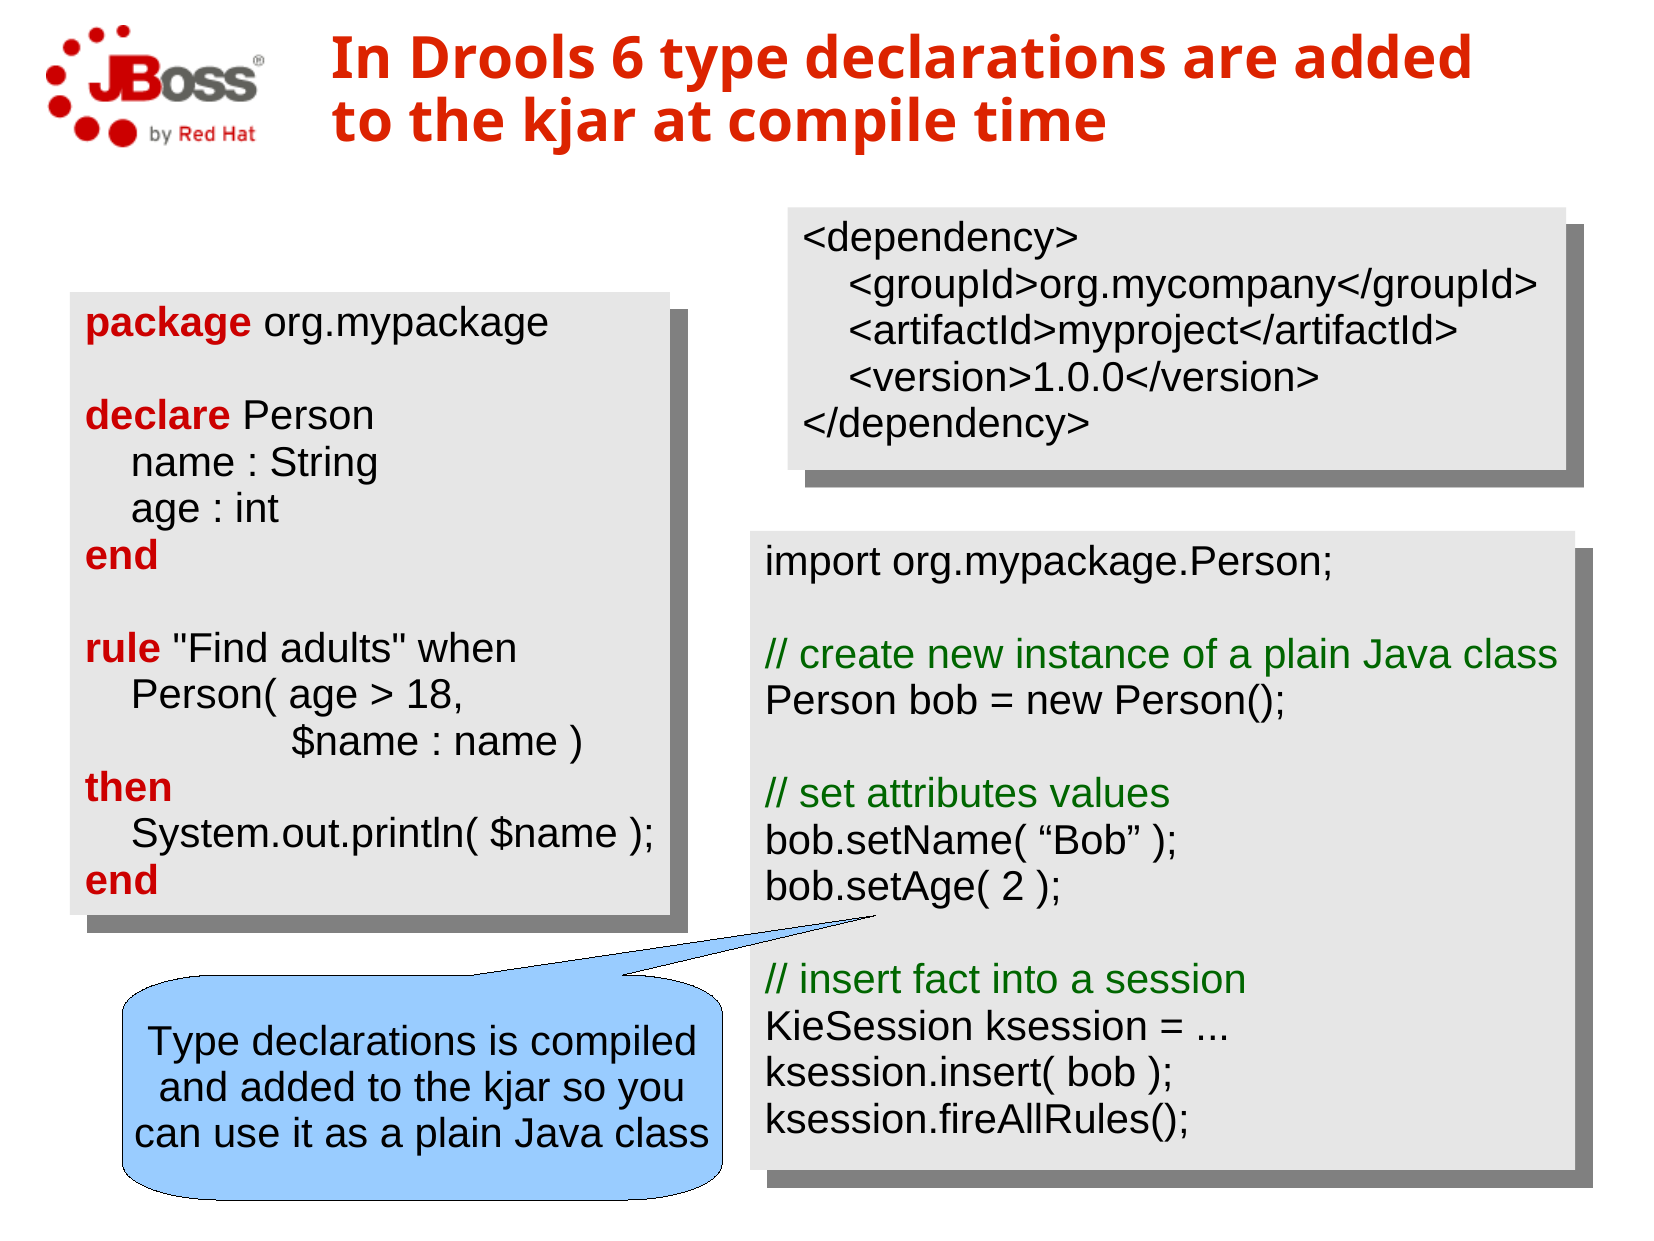

# In Drools 6 type declarations are added to the kjar at compile time
<dependency>
 <groupId>org.mycompany</groupId>
 <artifactId>myproject</artifactId>
 <version>1.0.0</version>
</dependency>
package org.mypackage
declare Person
 name : String
 age : int
end
rule "Find adults" when
 Person( age > 18,
 $name : name )
then
 System.out.println( $name );
end
import org.mypackage.Person;
// create new instance of a plain Java class
Person bob = new Person();
// set attributes values
bob.setName( “Bob” );
bob.setAge( 2 );
// insert fact into a session
KieSession ksession = ...
ksession.insert( bob );
ksession.fireAllRules();
Type declarations is compiled
and added to the kjar so you
can use it as a plain Java class